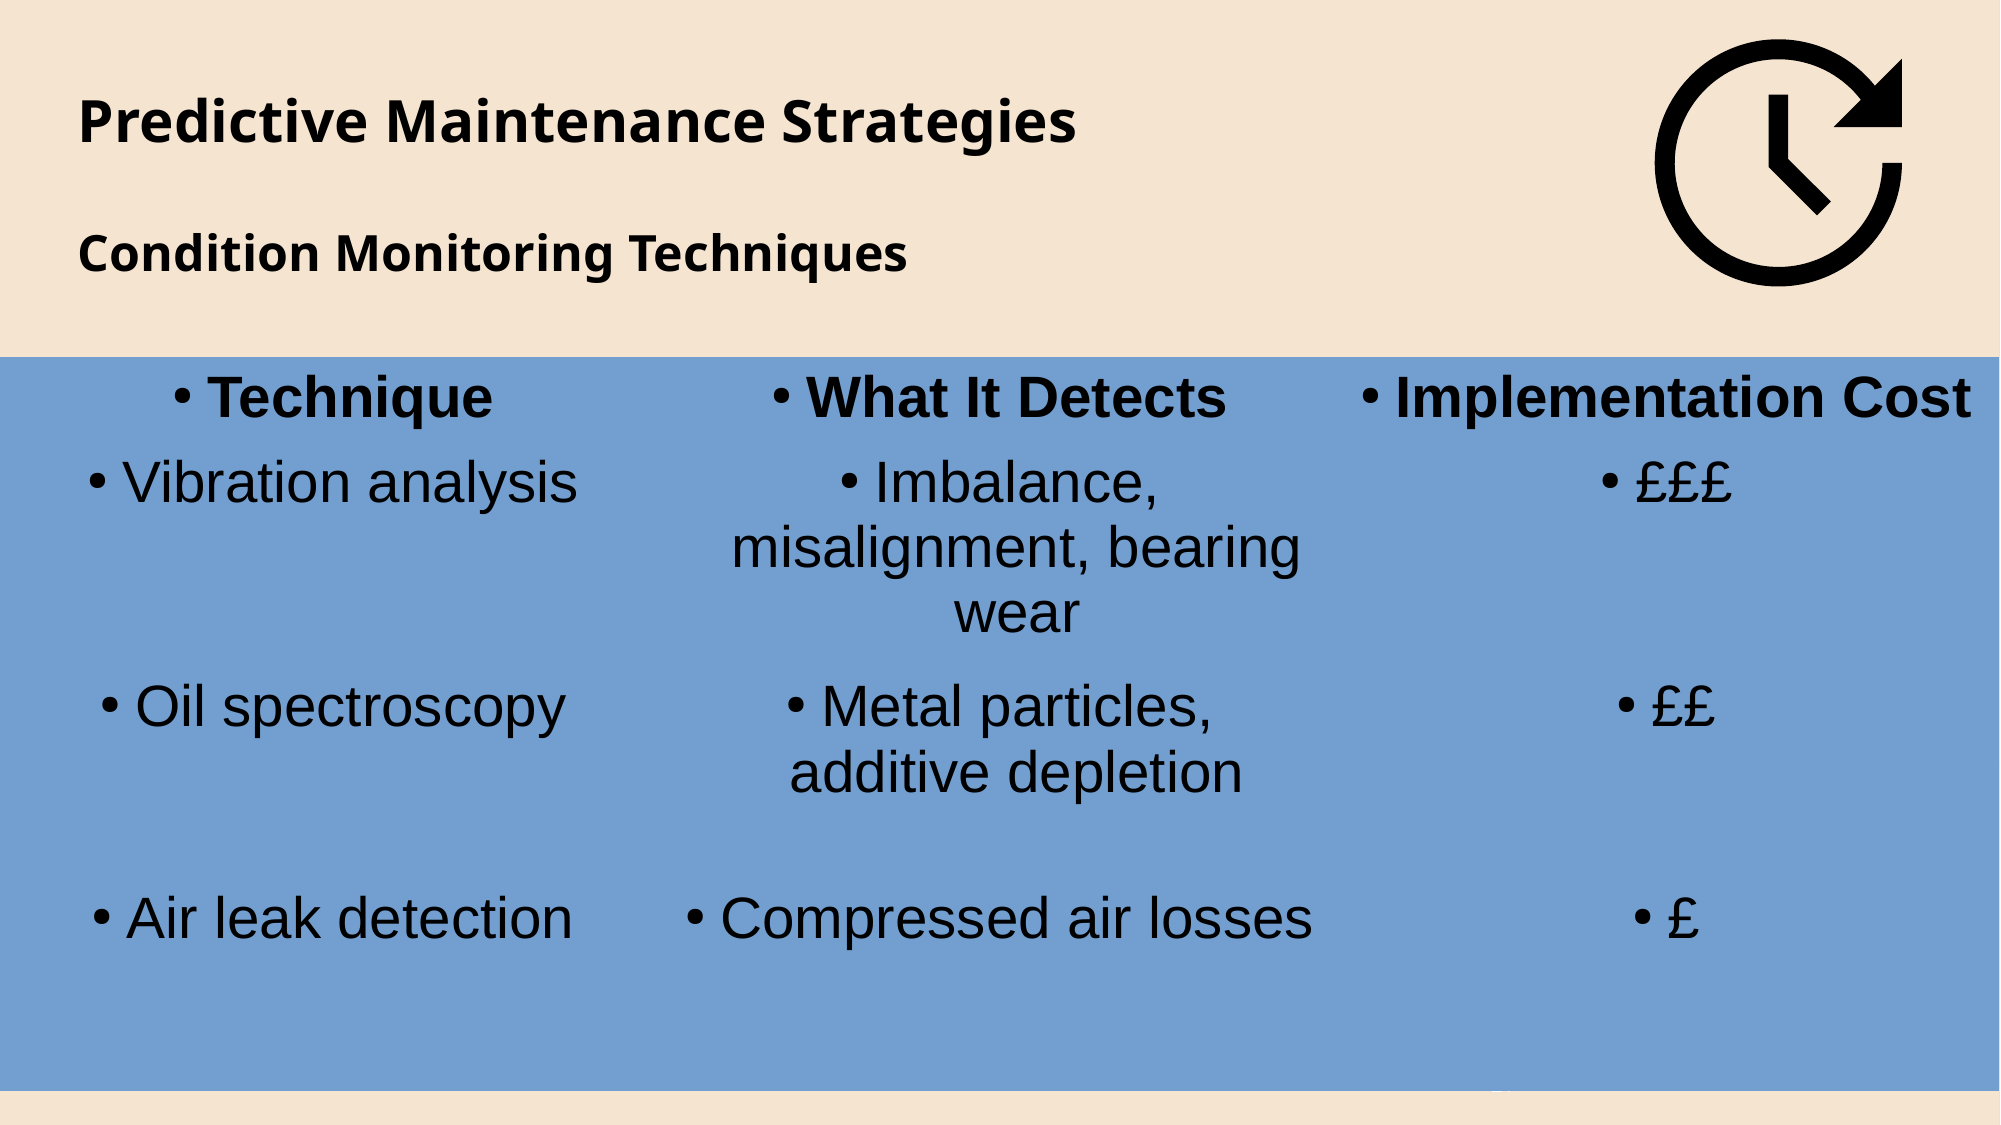

Predictive Maintenance Strategies
Condition Monitoring Techniques
| Technique | What It Detects | Implementation Cost |
| --- | --- | --- |
| Vibration analysis | Imbalance, misalignment, bearing wear | £££ |
| Oil spectroscopy | Metal particles, additive depletion | ££ |
| Air leak detection | Compressed air losses | £ |